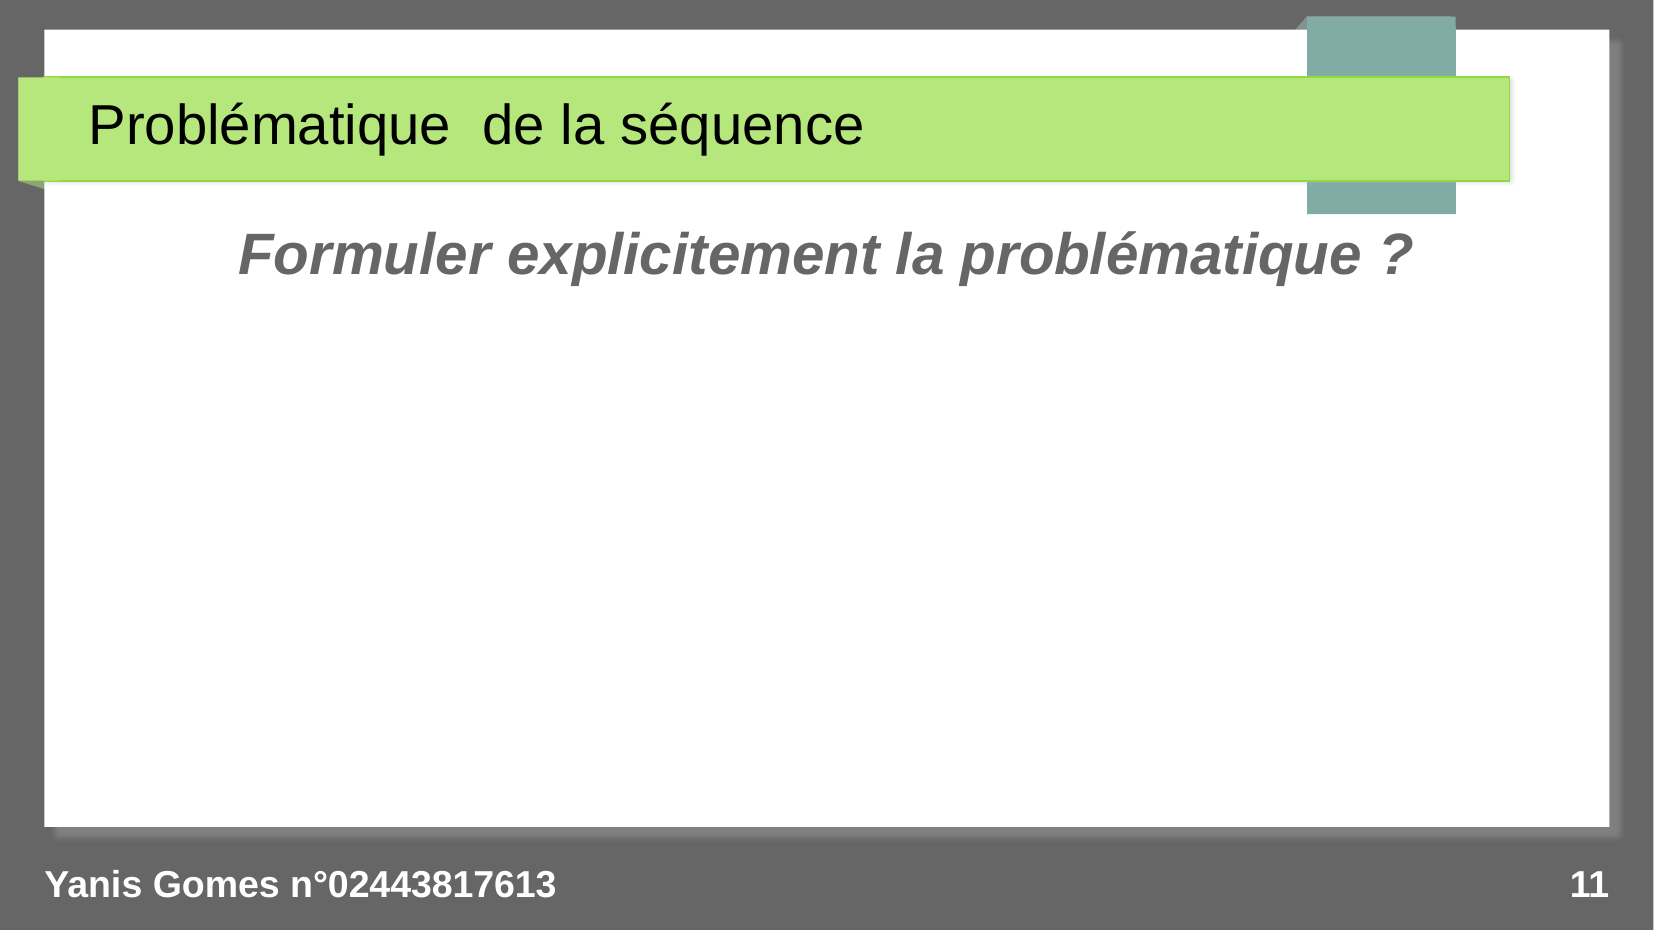

# Problématique de la séquence
Formuler explicitement la problématique ?
Yanis Gomes n°02443817613